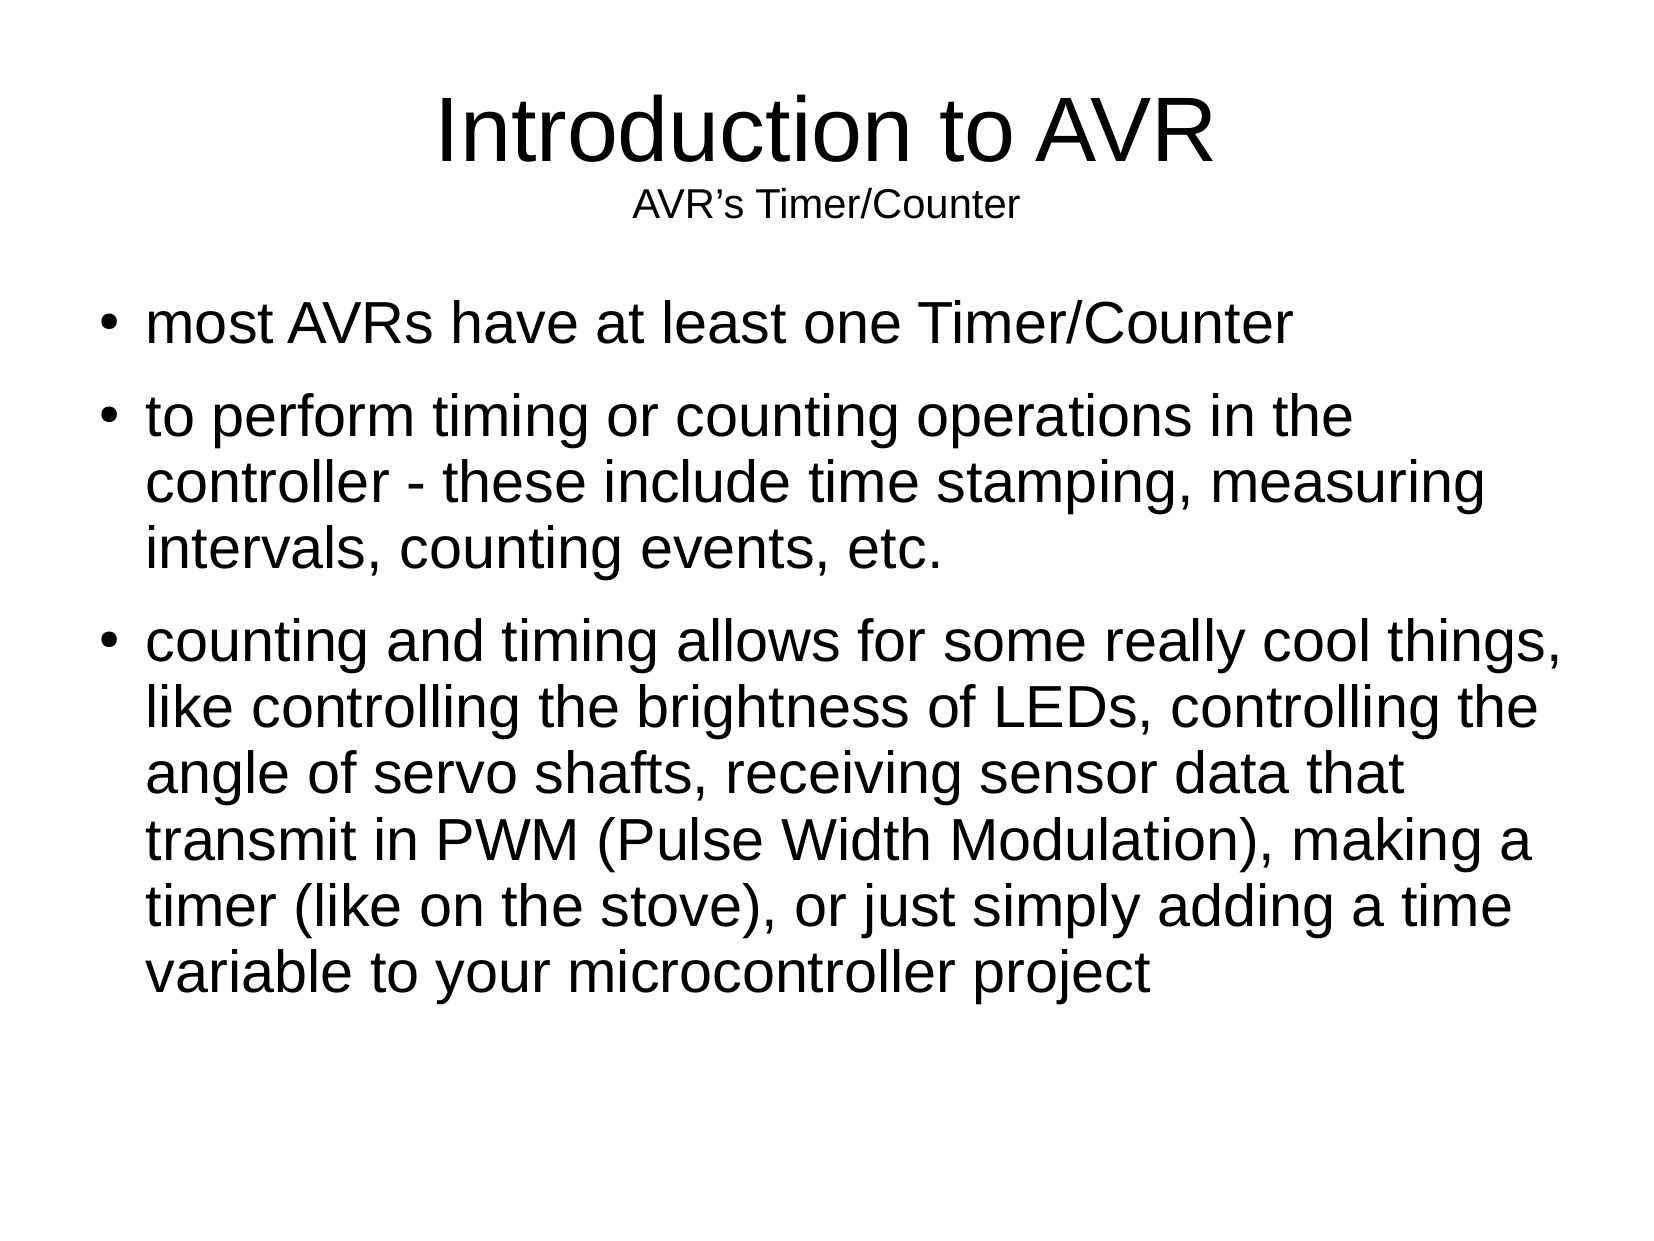

# Introduction to AVR AVR’s Timer/Counter
most AVRs have at least one Timer/Counter
to perform timing or counting operations in the controller - these include time stamping, measuring intervals, counting events, etc.
counting and timing allows for some really cool things, like controlling the brightness of LEDs, controlling the angle of servo shafts, receiving sensor data that transmit in PWM (Pulse Width Modulation), making a timer (like on the stove), or just simply adding a time variable to your microcontroller project